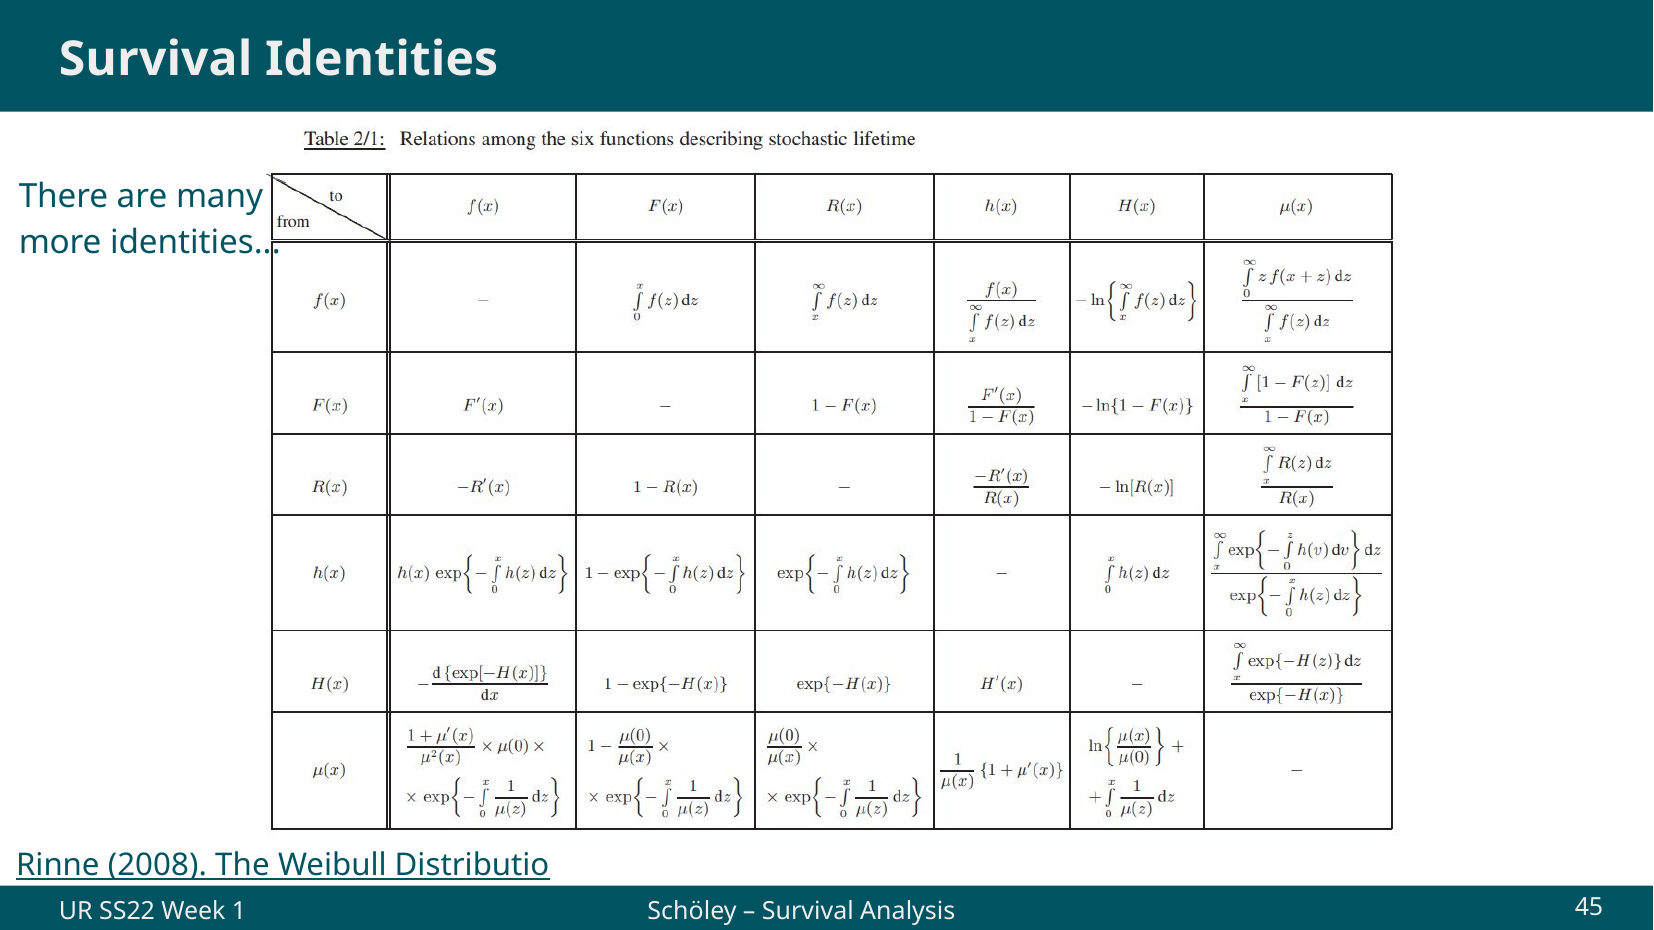

# Survival Identities
There are many more identities...
Rinne (2008). The Weibull Distribution.
45
UR SS22 Week 1
Schöley – Survival Analysis